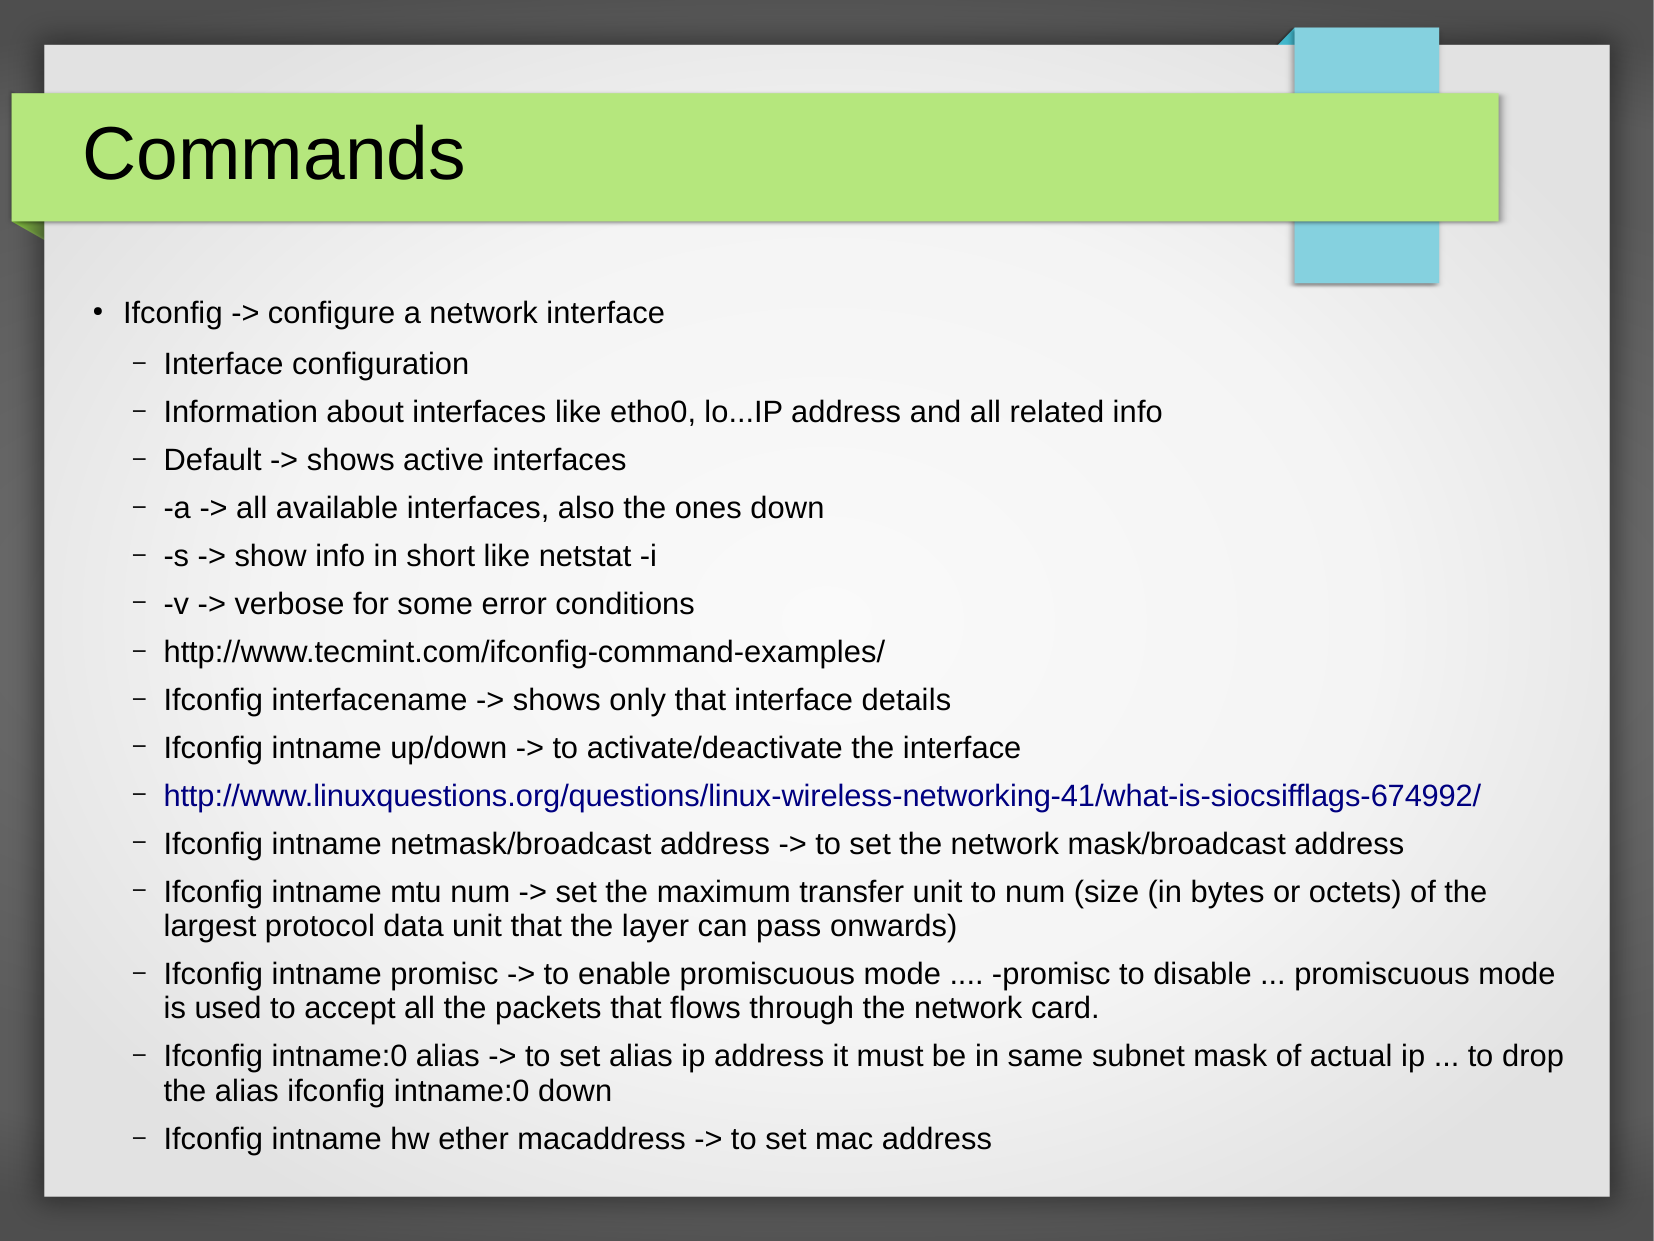

# Commands
Ifconfig -> configure a network interface
Interface configuration
Information about interfaces like etho0, lo...IP address and all related info
Default -> shows active interfaces
-a -> all available interfaces, also the ones down
-s -> show info in short like netstat -i
-v -> verbose for some error conditions
http://www.tecmint.com/ifconfig-command-examples/
Ifconfig interfacename -> shows only that interface details
Ifconfig intname up/down -> to activate/deactivate the interface
http://www.linuxquestions.org/questions/linux-wireless-networking-41/what-is-siocsifflags-674992/
Ifconfig intname netmask/broadcast address -> to set the network mask/broadcast address
Ifconfig intname mtu num -> set the maximum transfer unit to num (size (in bytes or octets) of the largest protocol data unit that the layer can pass onwards)
Ifconfig intname promisc -> to enable promiscuous mode .... -promisc to disable ... promiscuous mode is used to accept all the packets that flows through the network card.
Ifconfig intname:0 alias -> to set alias ip address it must be in same subnet mask of actual ip ... to drop the alias ifconfig intname:0 down
Ifconfig intname hw ether macaddress -> to set mac address